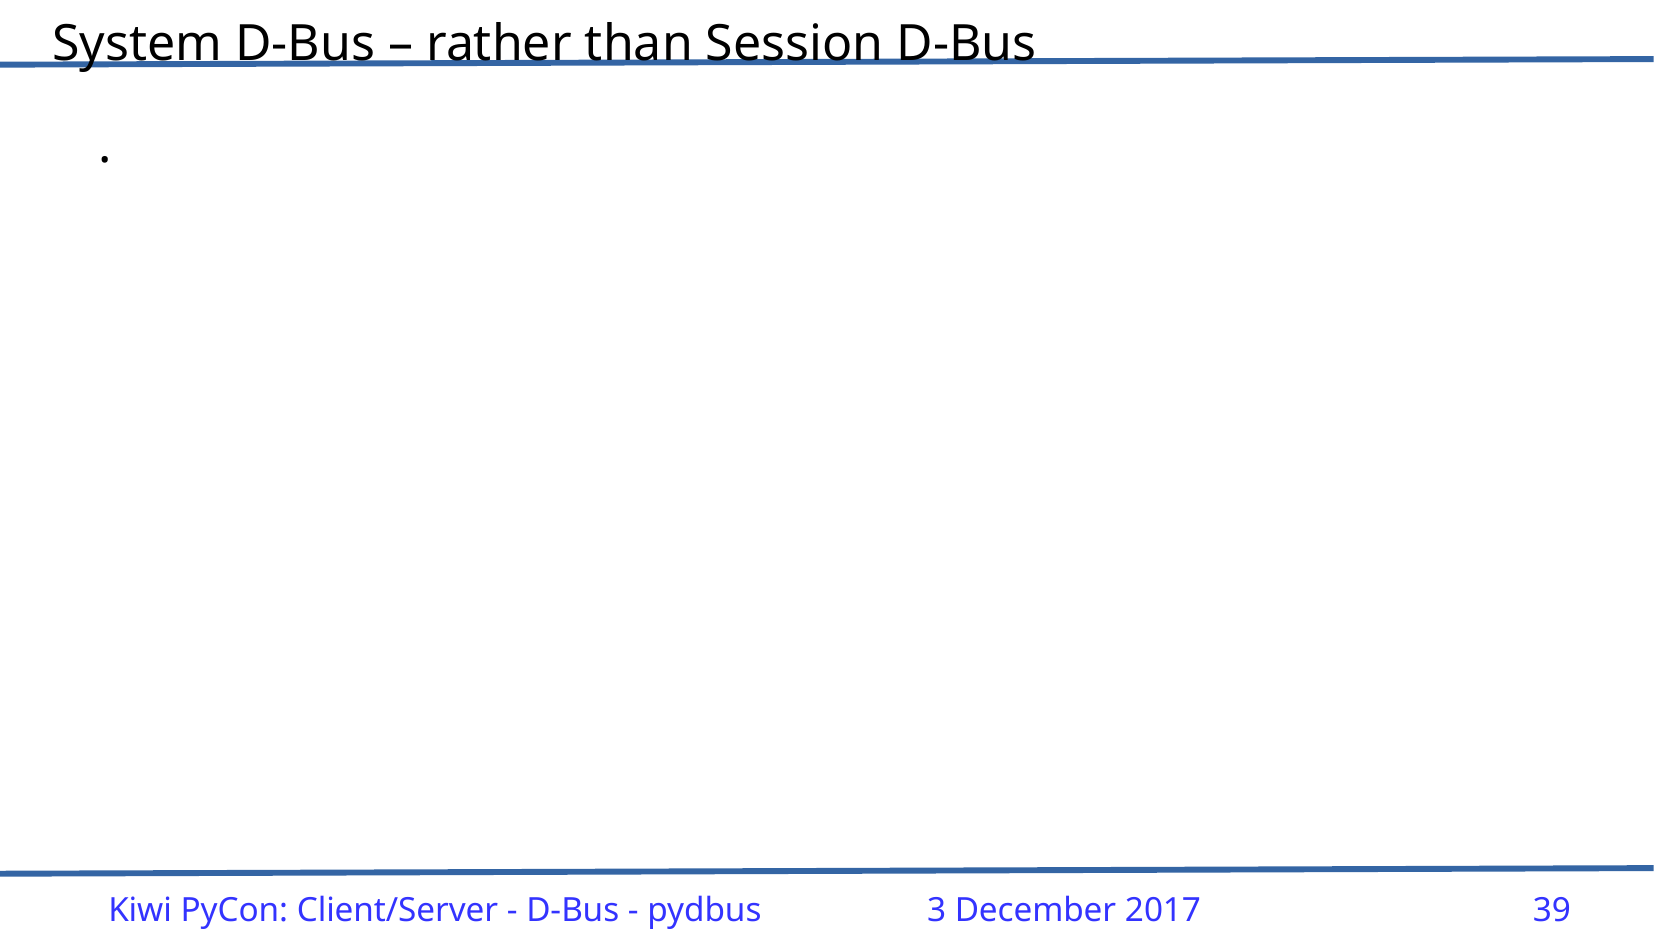

System D-Bus – rather than Session D-Bus
.
Kiwi PyCon: Client/Server - D-Bus - pydbus
3 December 2017
39